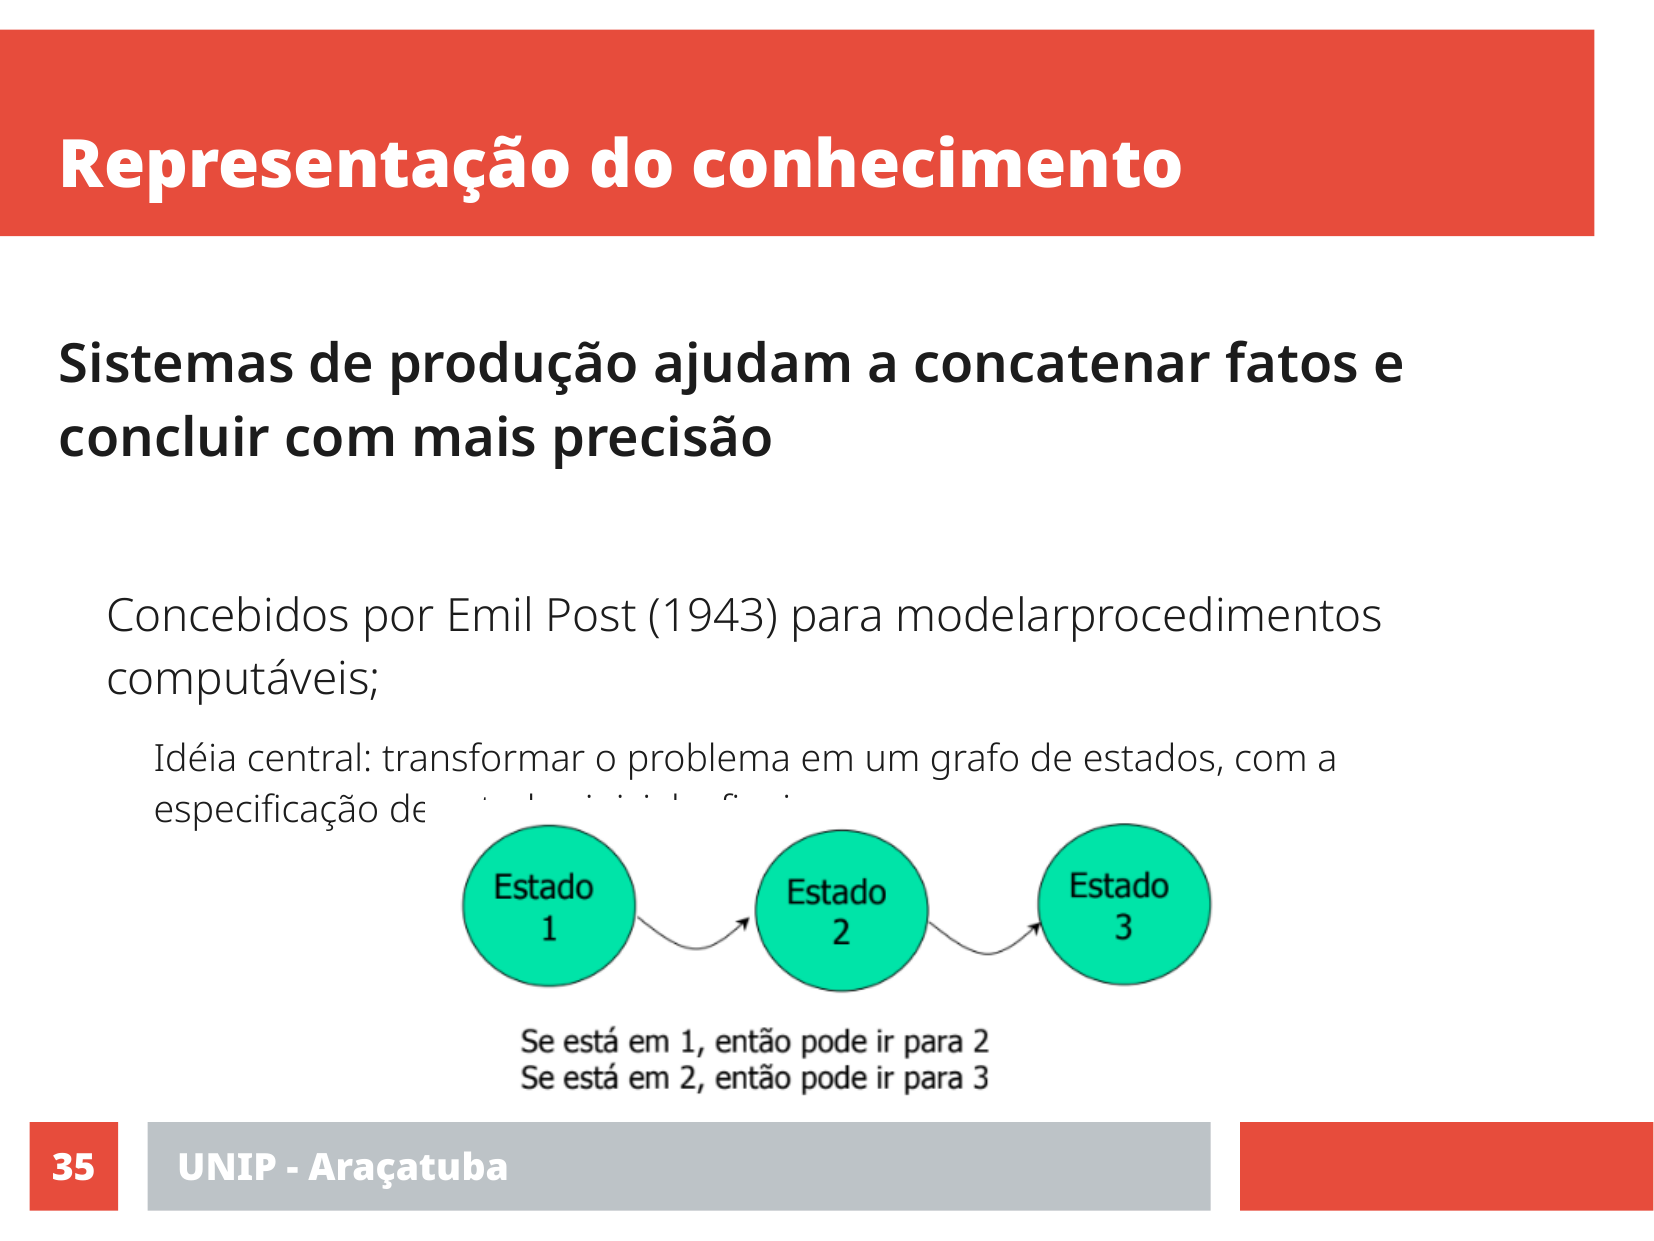

# Representação do conhecimento
Sistemas de produção ajudam a concatenar fatos e concluir com mais precisão
Concebidos por Emil Post (1943) para modelarprocedimentos computáveis;
Idéia central: transformar o problema em um grafo de estados, com a especificação de estados inicial e finais
35
UNIP - Araçatuba